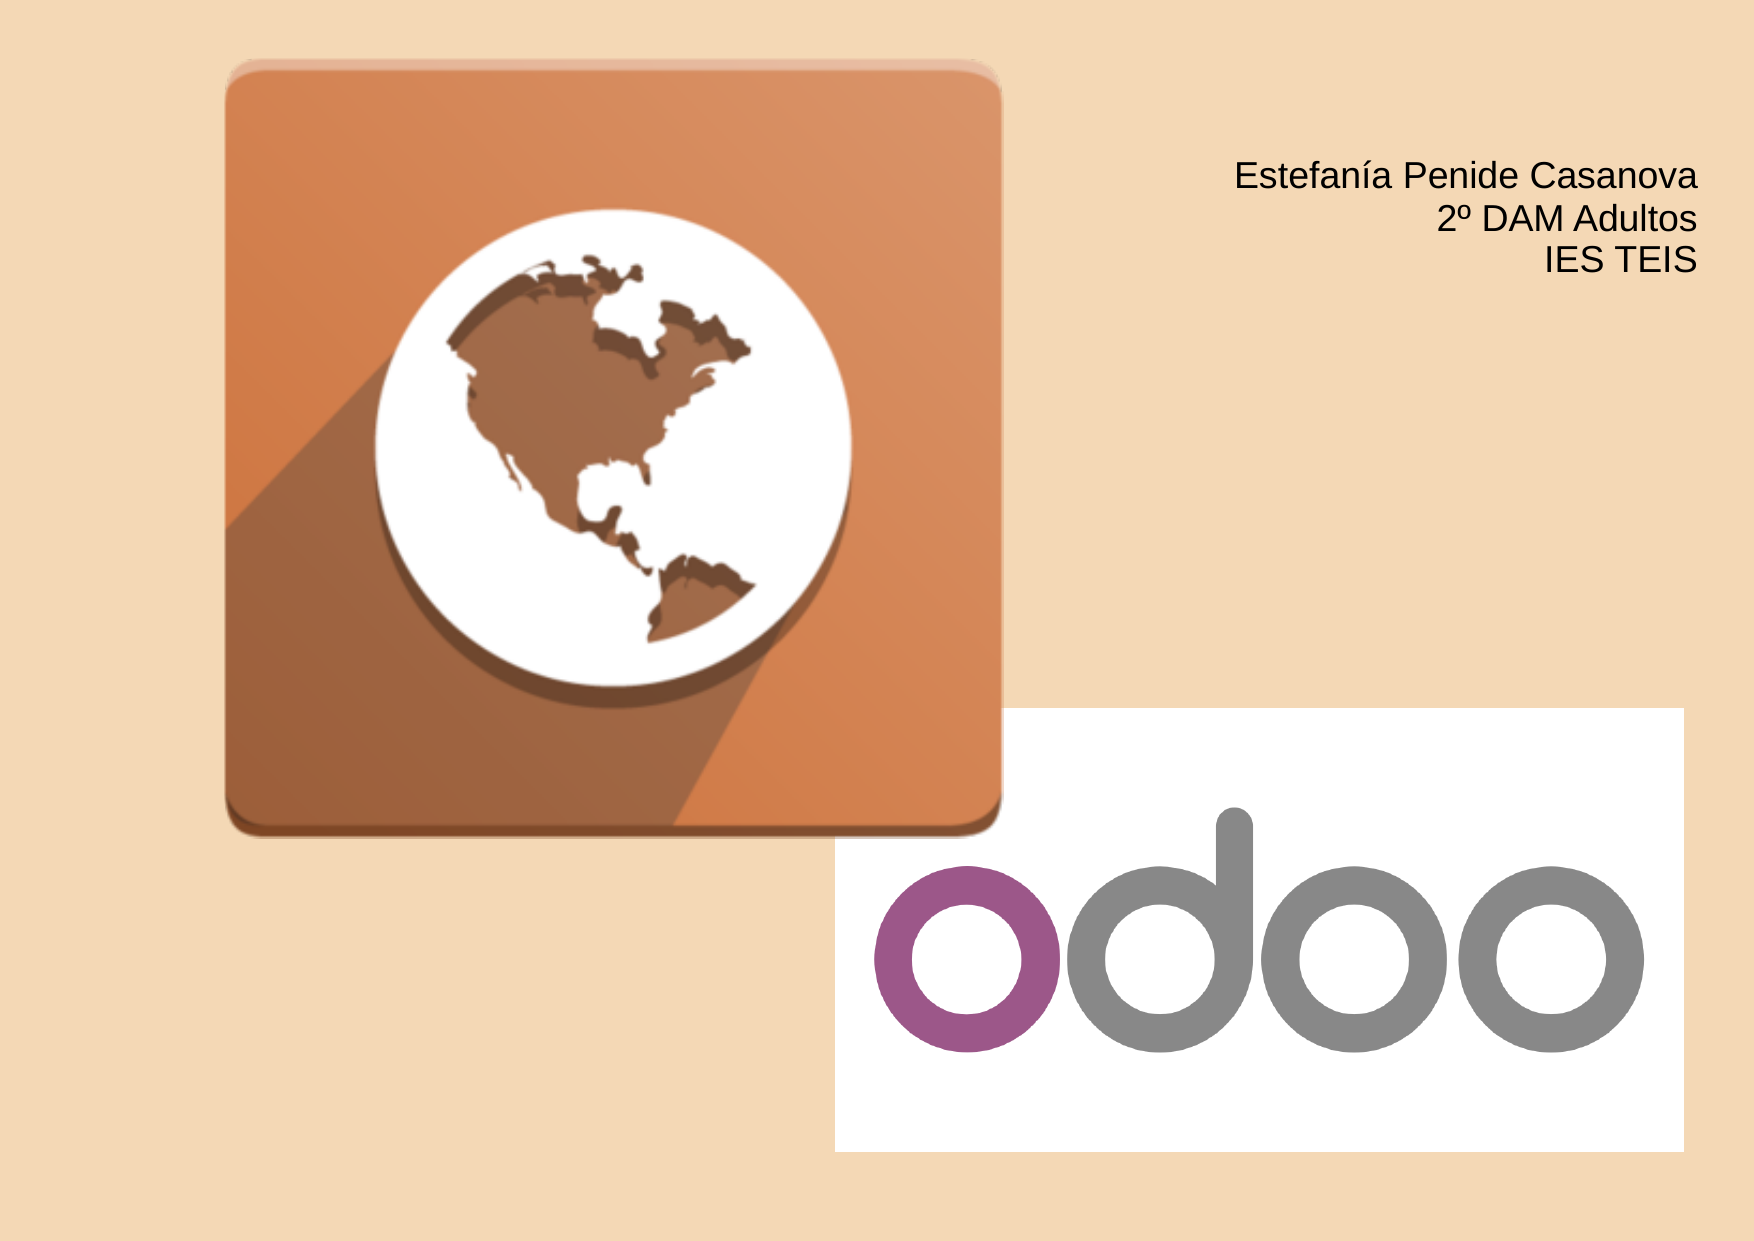

Estefanía Penide Casanova
2º DAM Adultos
IES TEIS